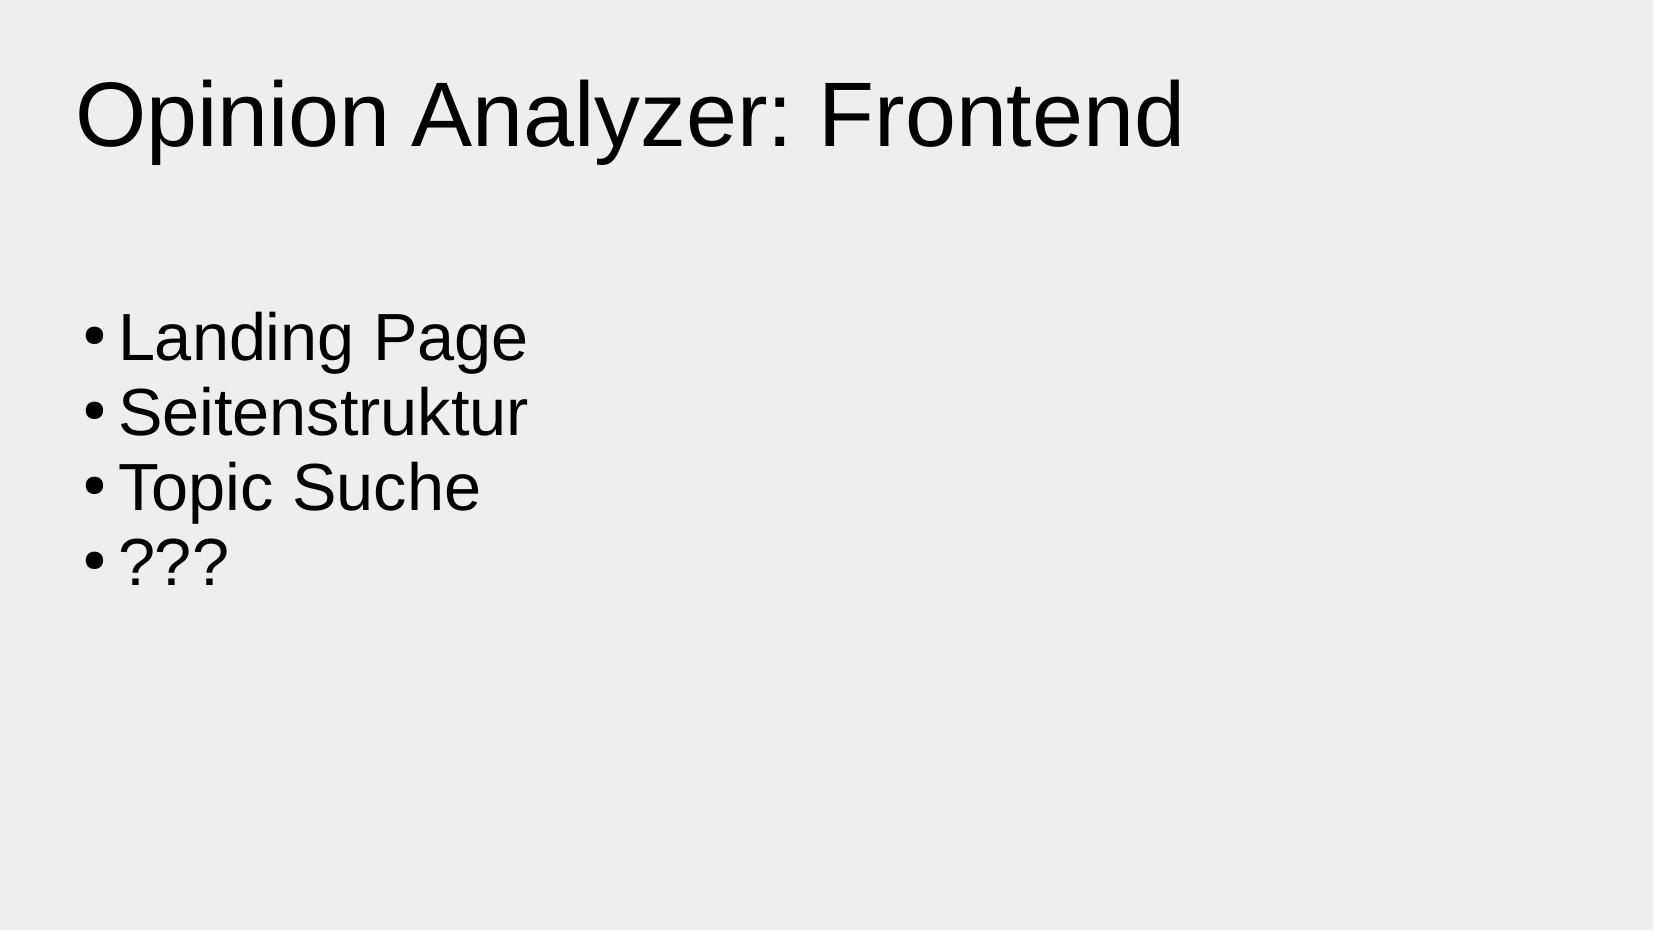

# Opinion Analyzer: Frontend
Landing Page
Seitenstruktur
Topic Suche
???